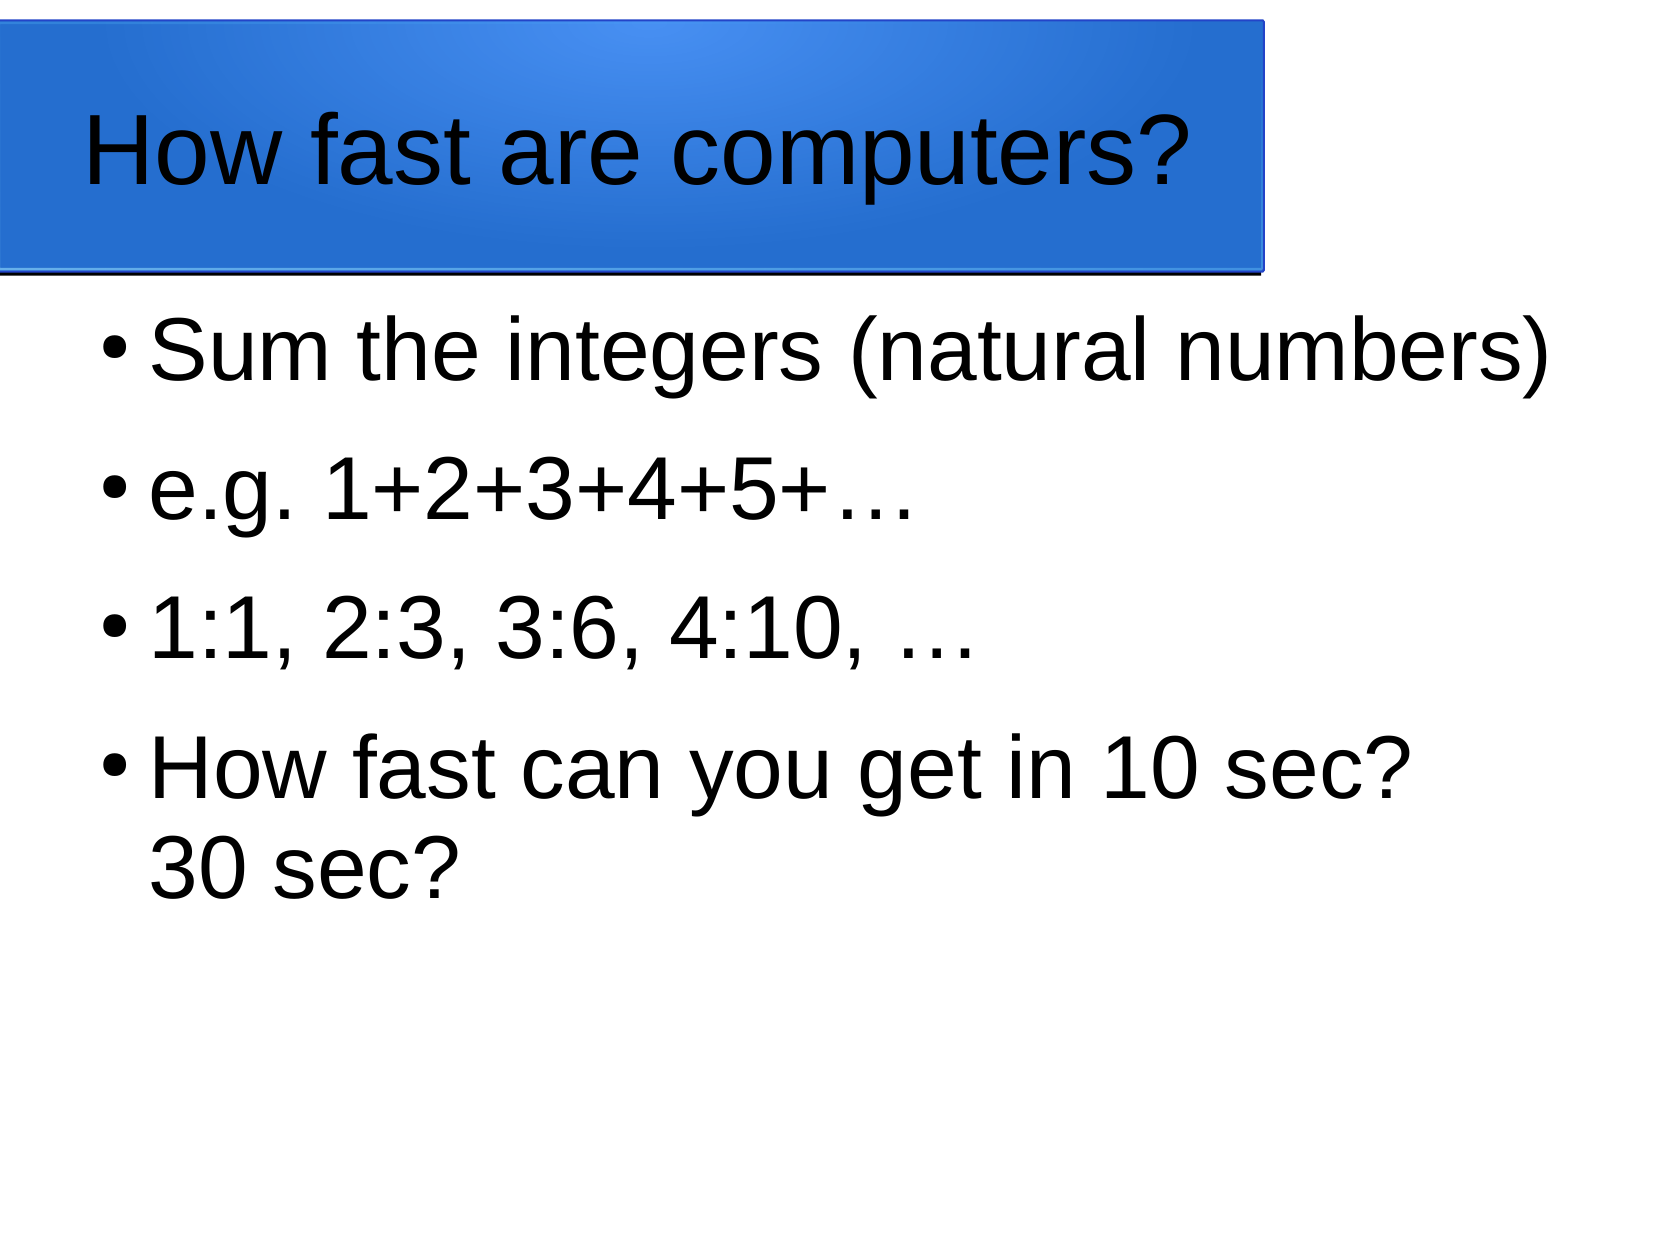

# How fast are computers?
Sum the integers (natural numbers)
e.g. 1+2+3+4+5+…
1:1, 2:3, 3:6, 4:10, …
How fast can you get in 10 sec?
30 sec?